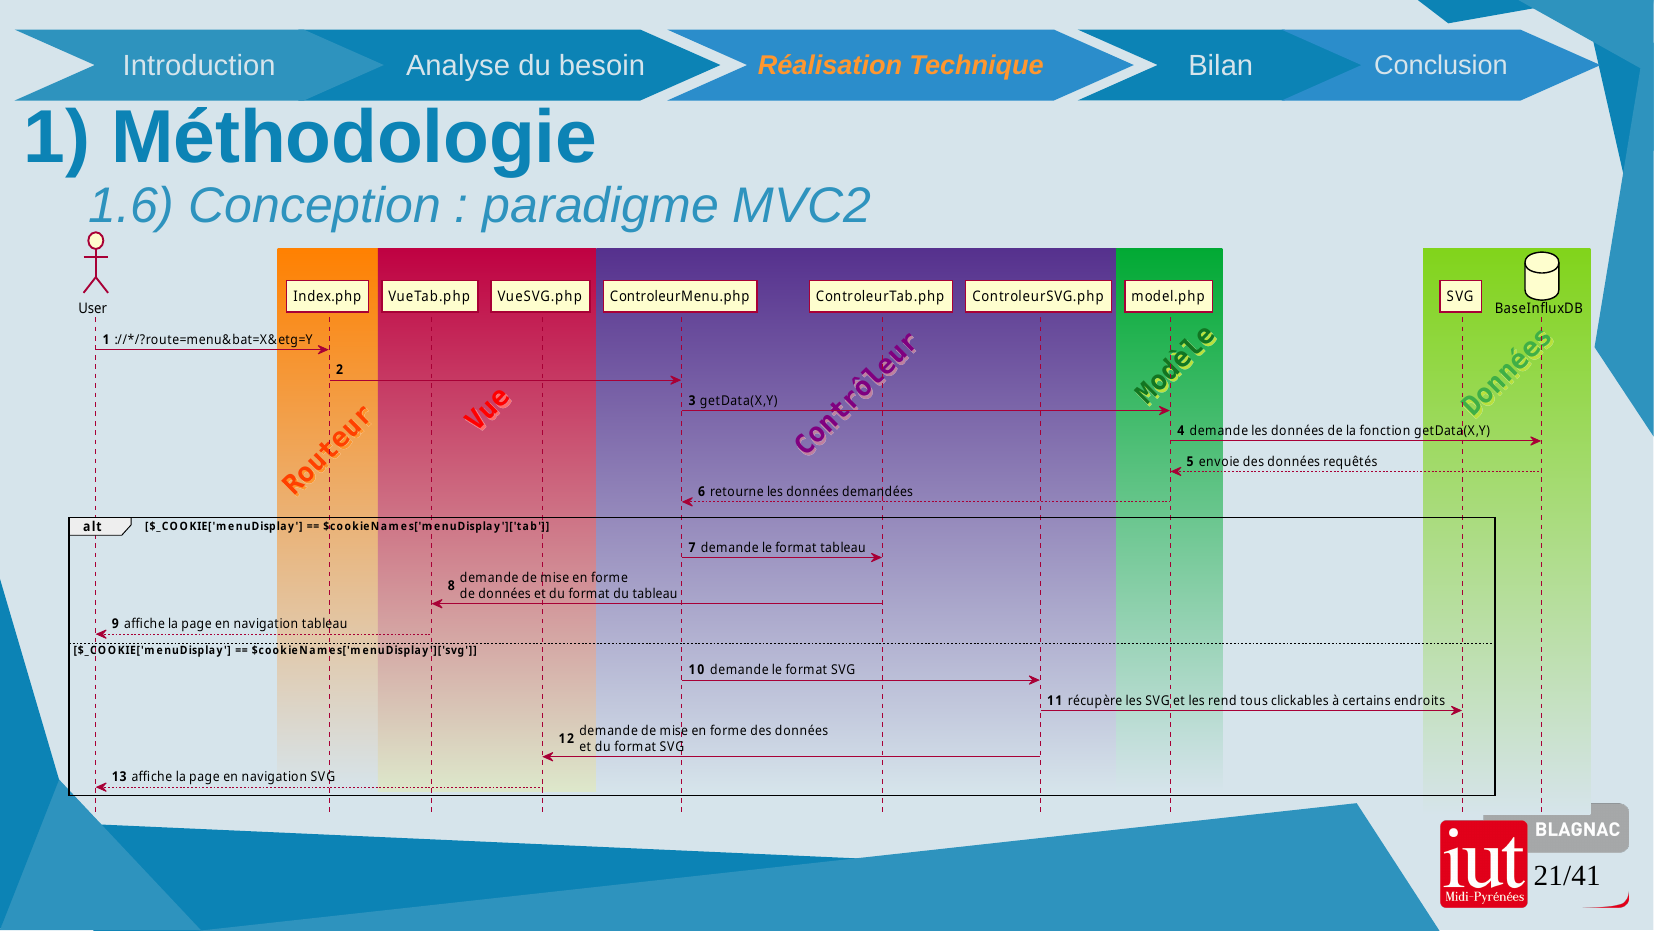

Bilan
Introduction
 Analyse du besoin
Réalisation Technique
Conclusion
# 1) Méthodologie
1.6) Conception : paradigme MVC2
Routeur
Vue
Contrôleur
Modèle
Données
21